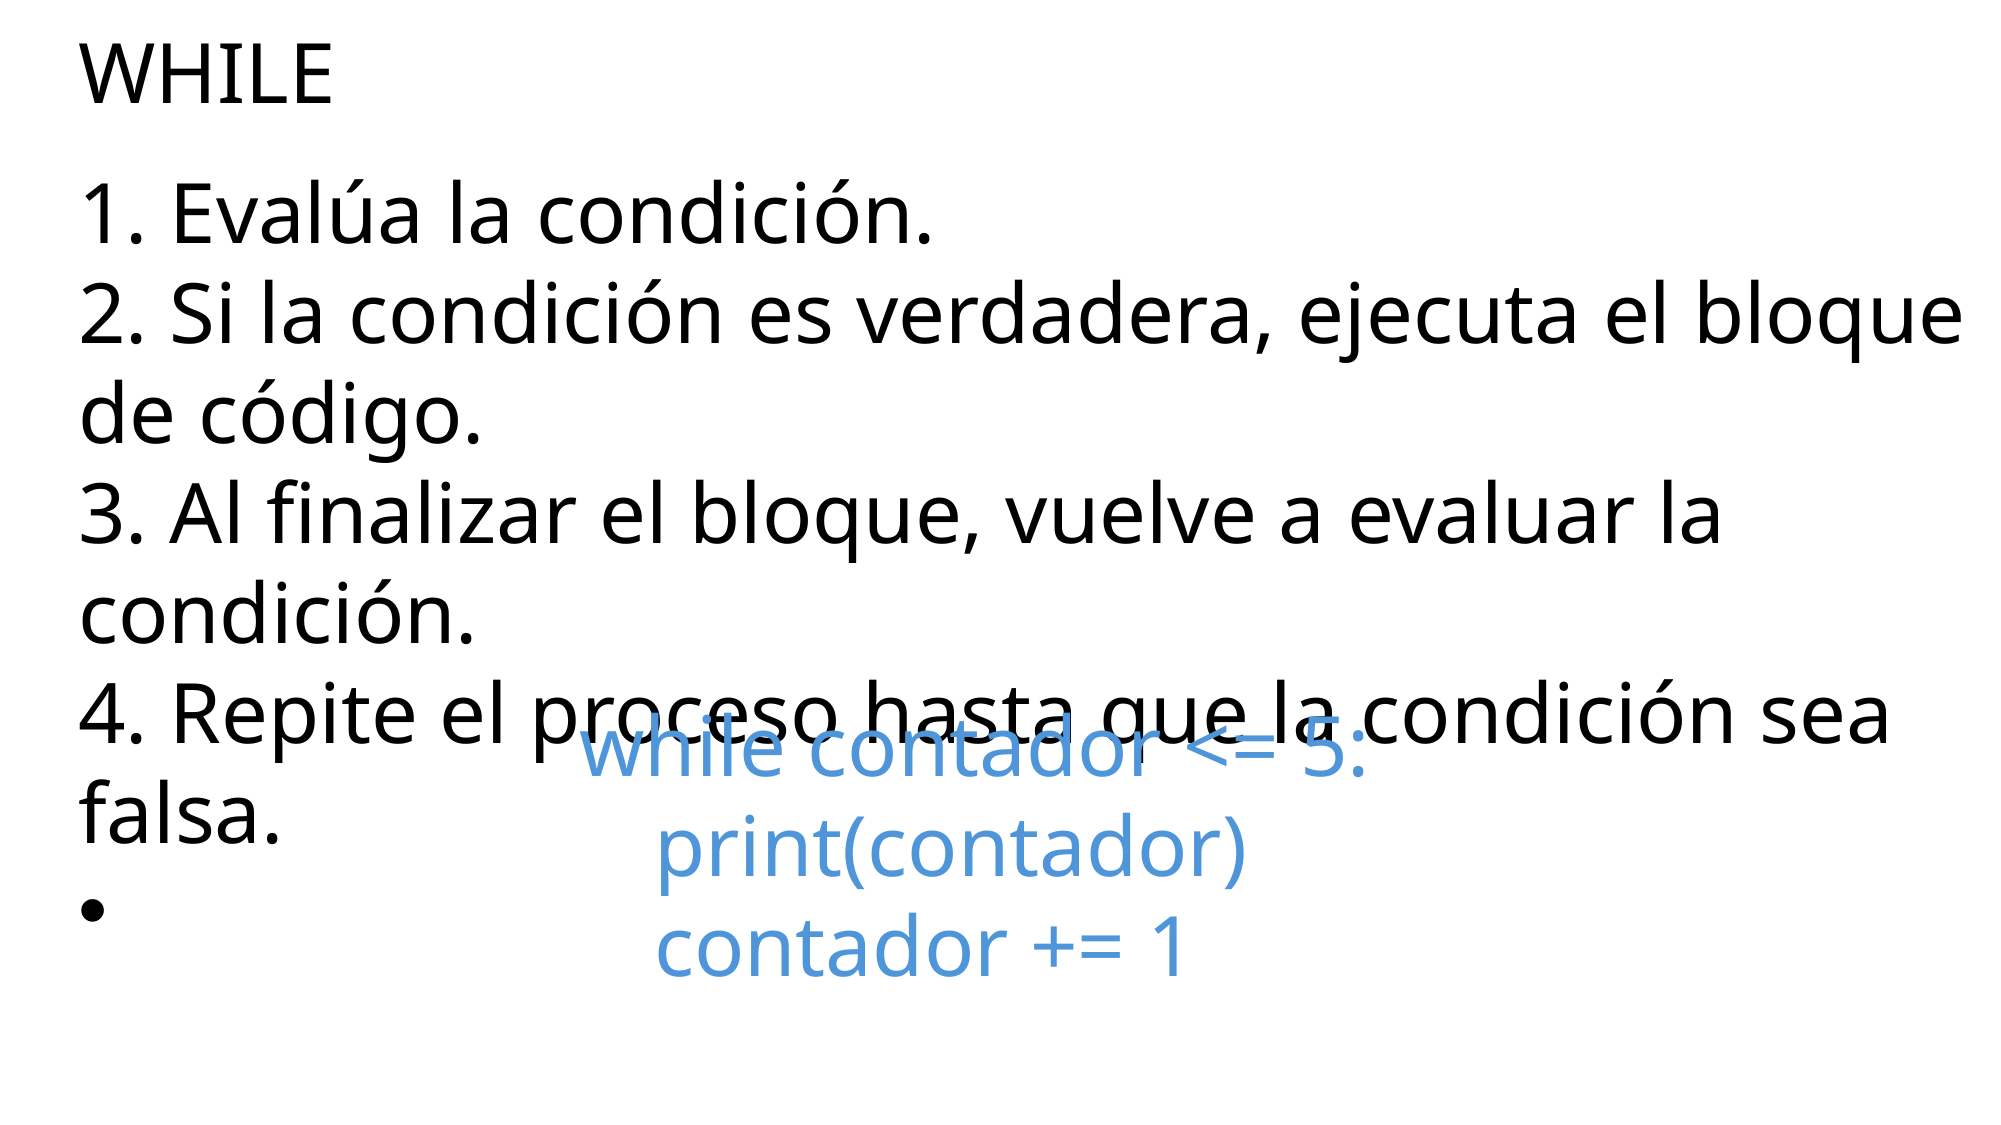

WHILE
 Evalúa la condición.
 Si la condición es verdadera, ejecuta el bloque de código.
 Al finalizar el bloque, vuelve a evaluar la condición.
 Repite el proceso hasta que la condición sea falsa.
while contador <= 5:
	print(contador)
	contador += 1